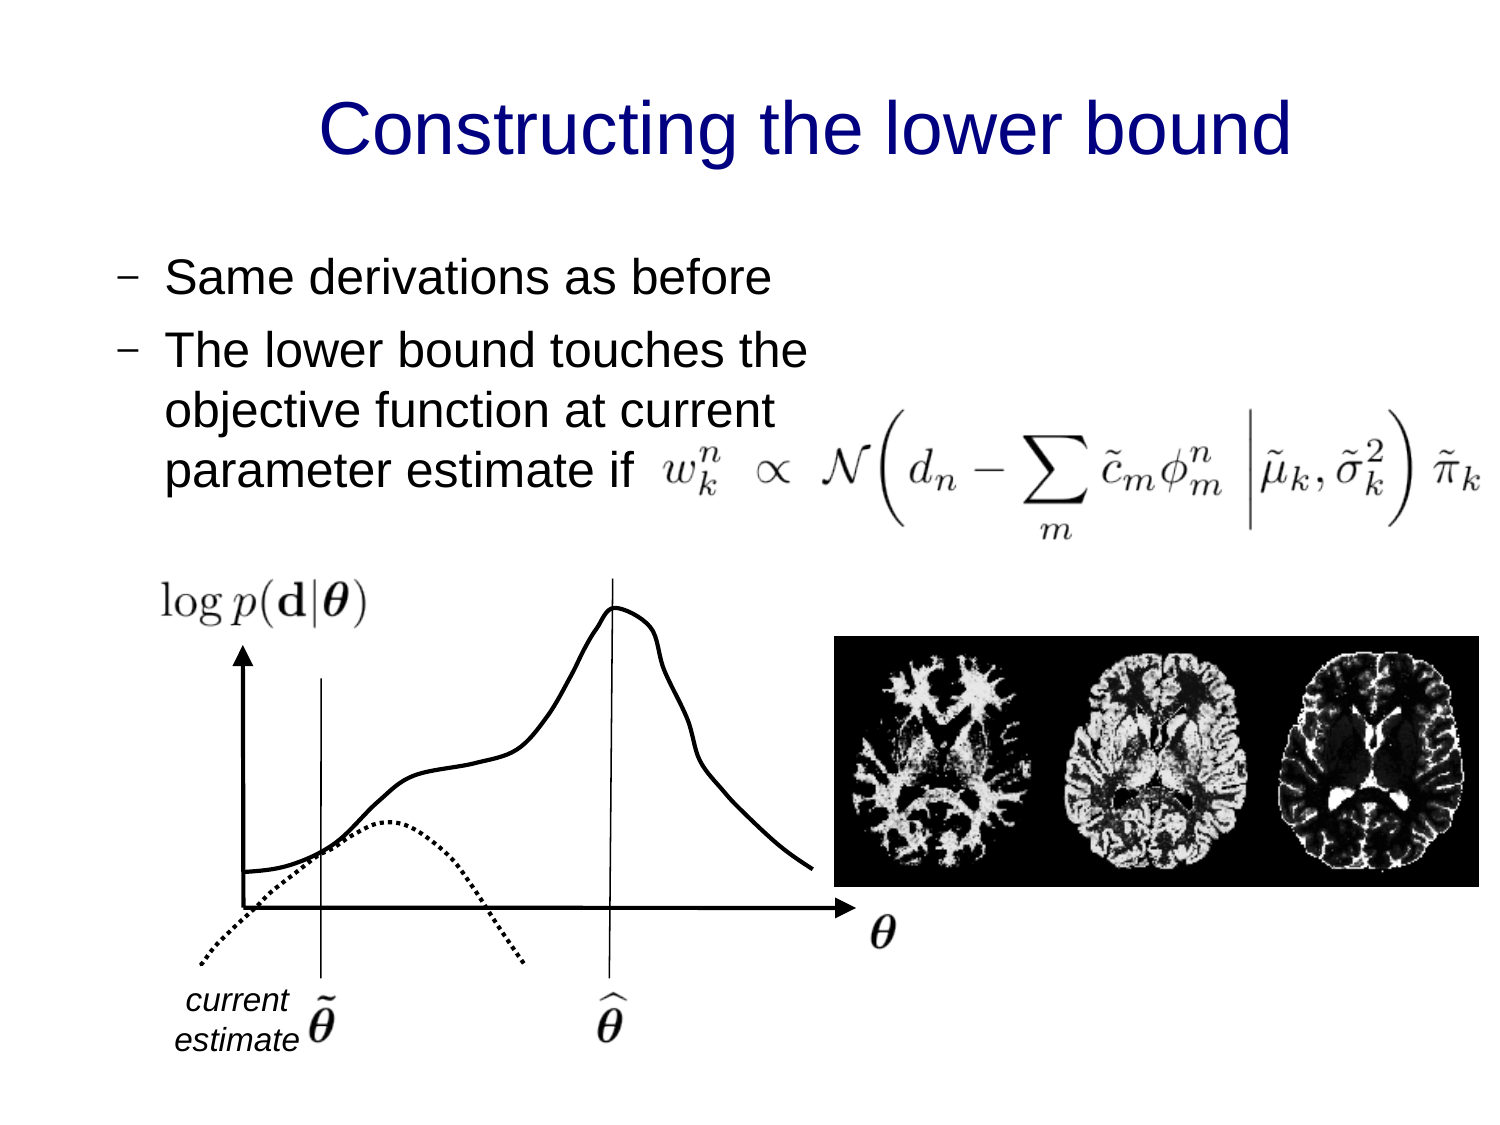

# Constructing the lower bound
Same derivations as before
The lower bound touches the objective function at current parameter estimate if
current estimate